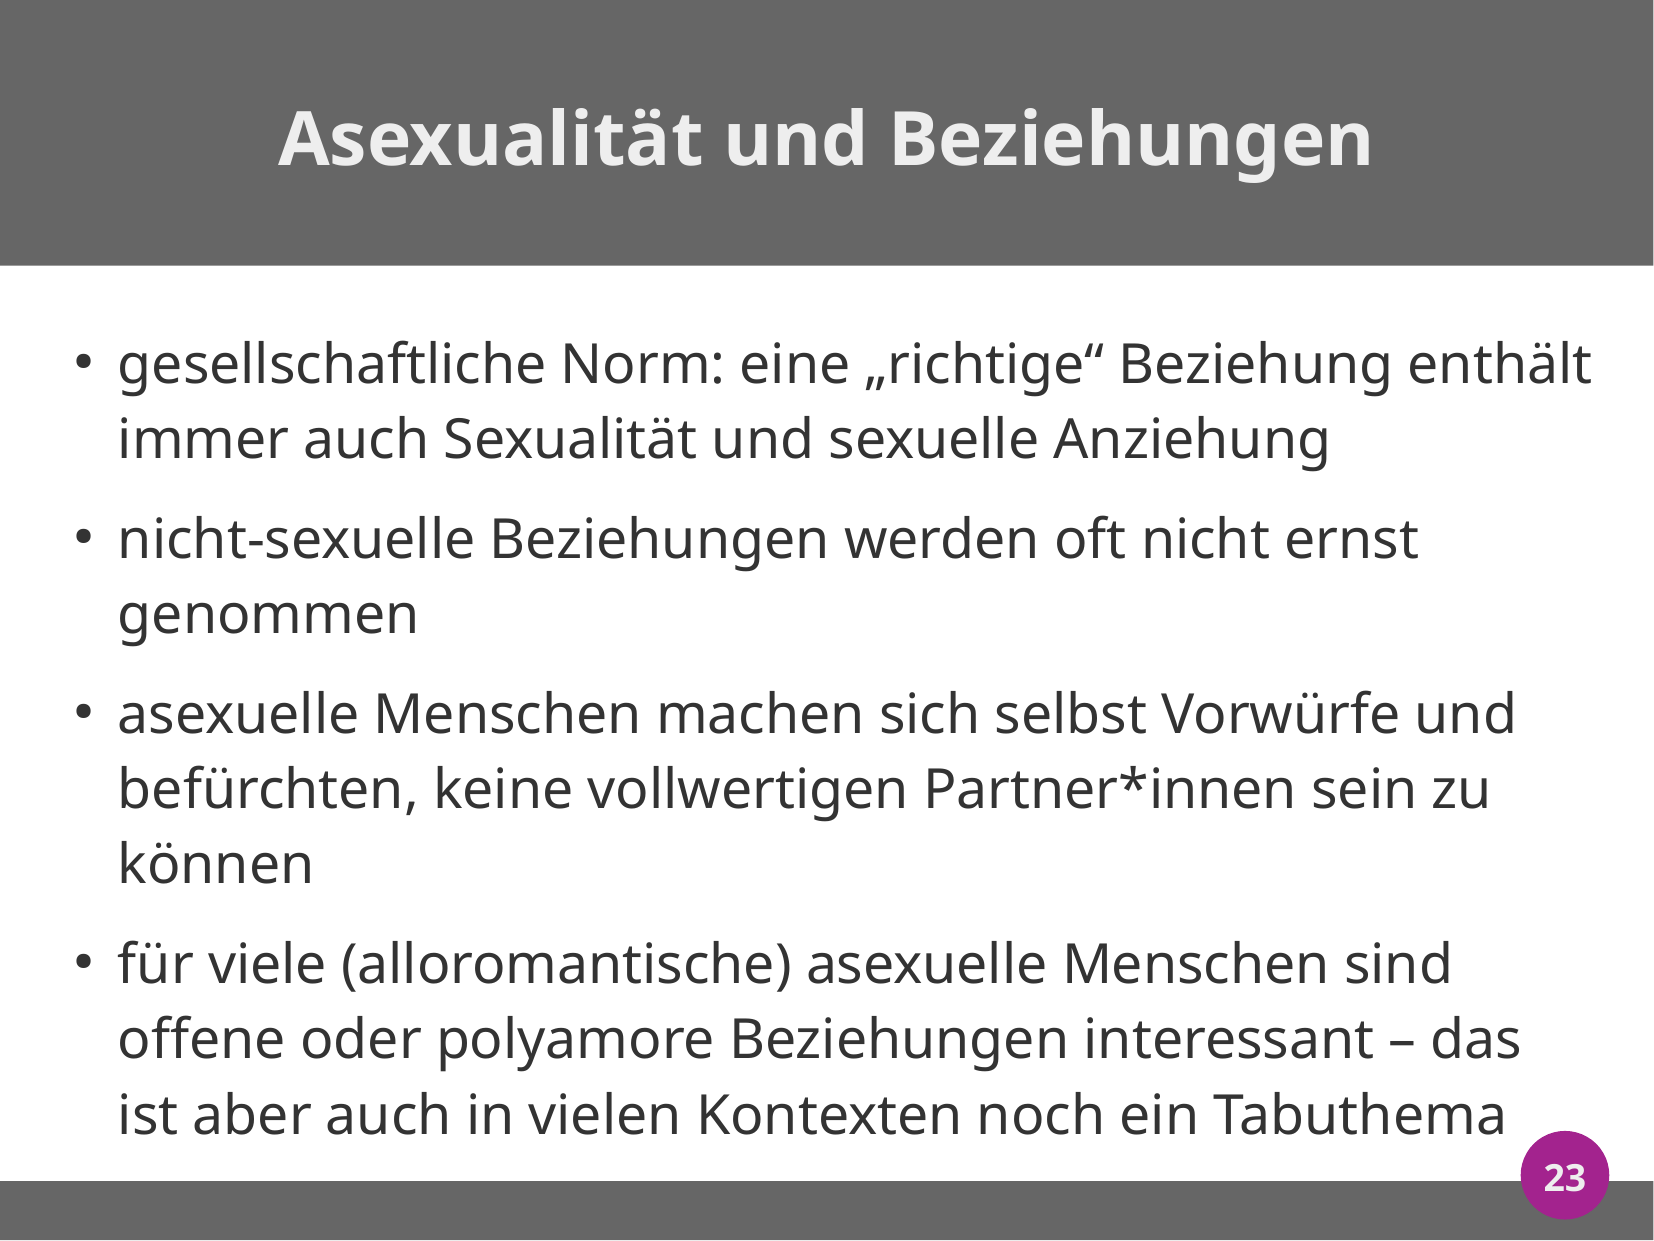

# Asexualität und Beziehungen
gesellschaftliche Norm: eine „richtige“ Beziehung enthält immer auch Sexualität und sexuelle Anziehung
nicht-sexuelle Beziehungen werden oft nicht ernst genommen
asexuelle Menschen machen sich selbst Vorwürfe und befürchten, keine vollwertigen Partner*innen sein zu können
für viele (alloromantische) asexuelle Menschen sind offene oder polyamore Beziehungen interessant – das ist aber auch in vielen Kontexten noch ein Tabuthema
23